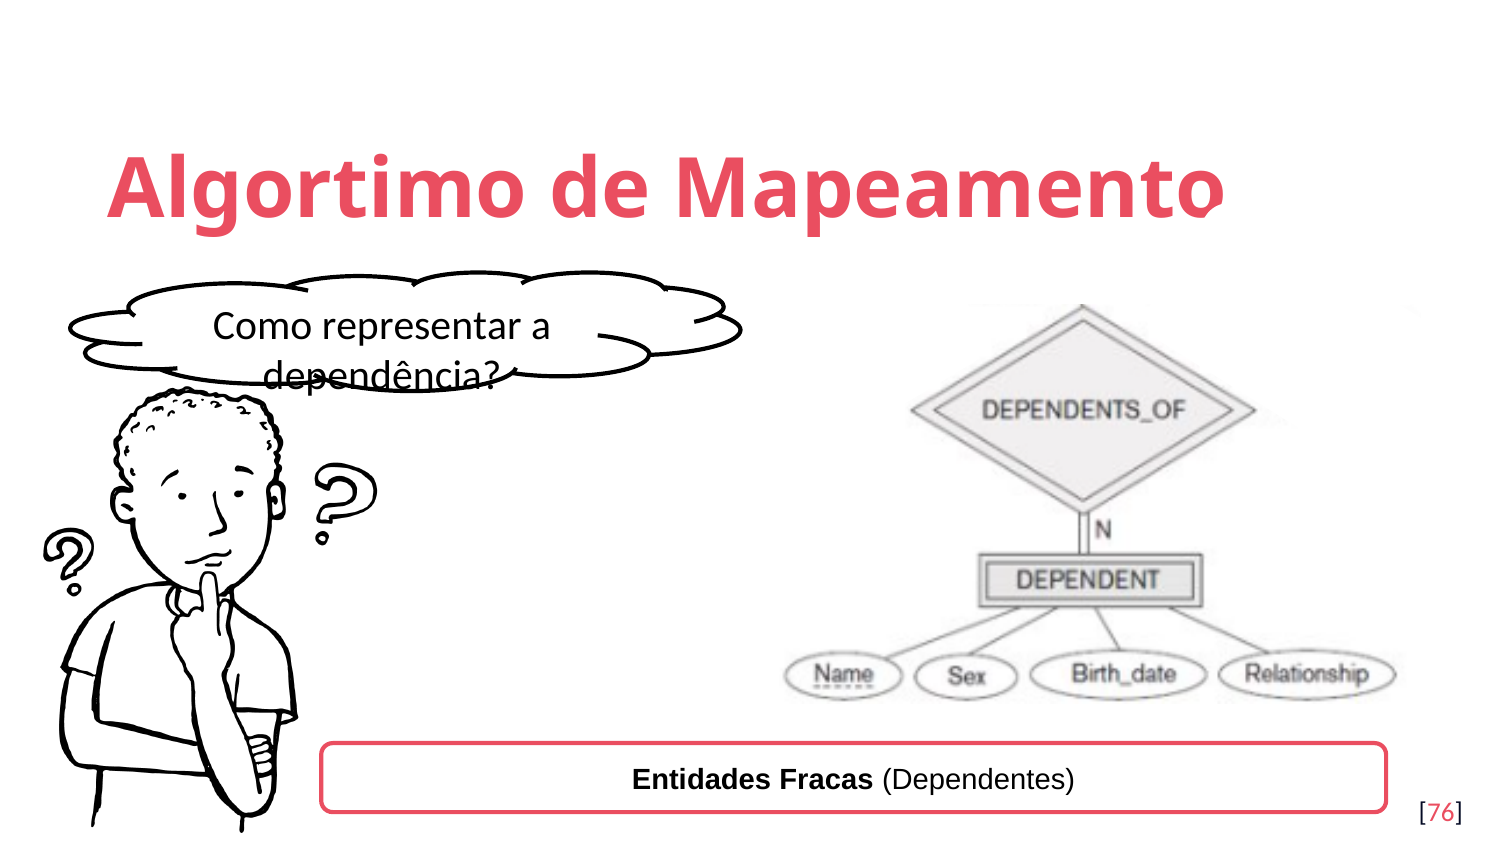

Algortimo de Mapeamento
Como representar a dependência?
Entidades Fracas (Dependentes)